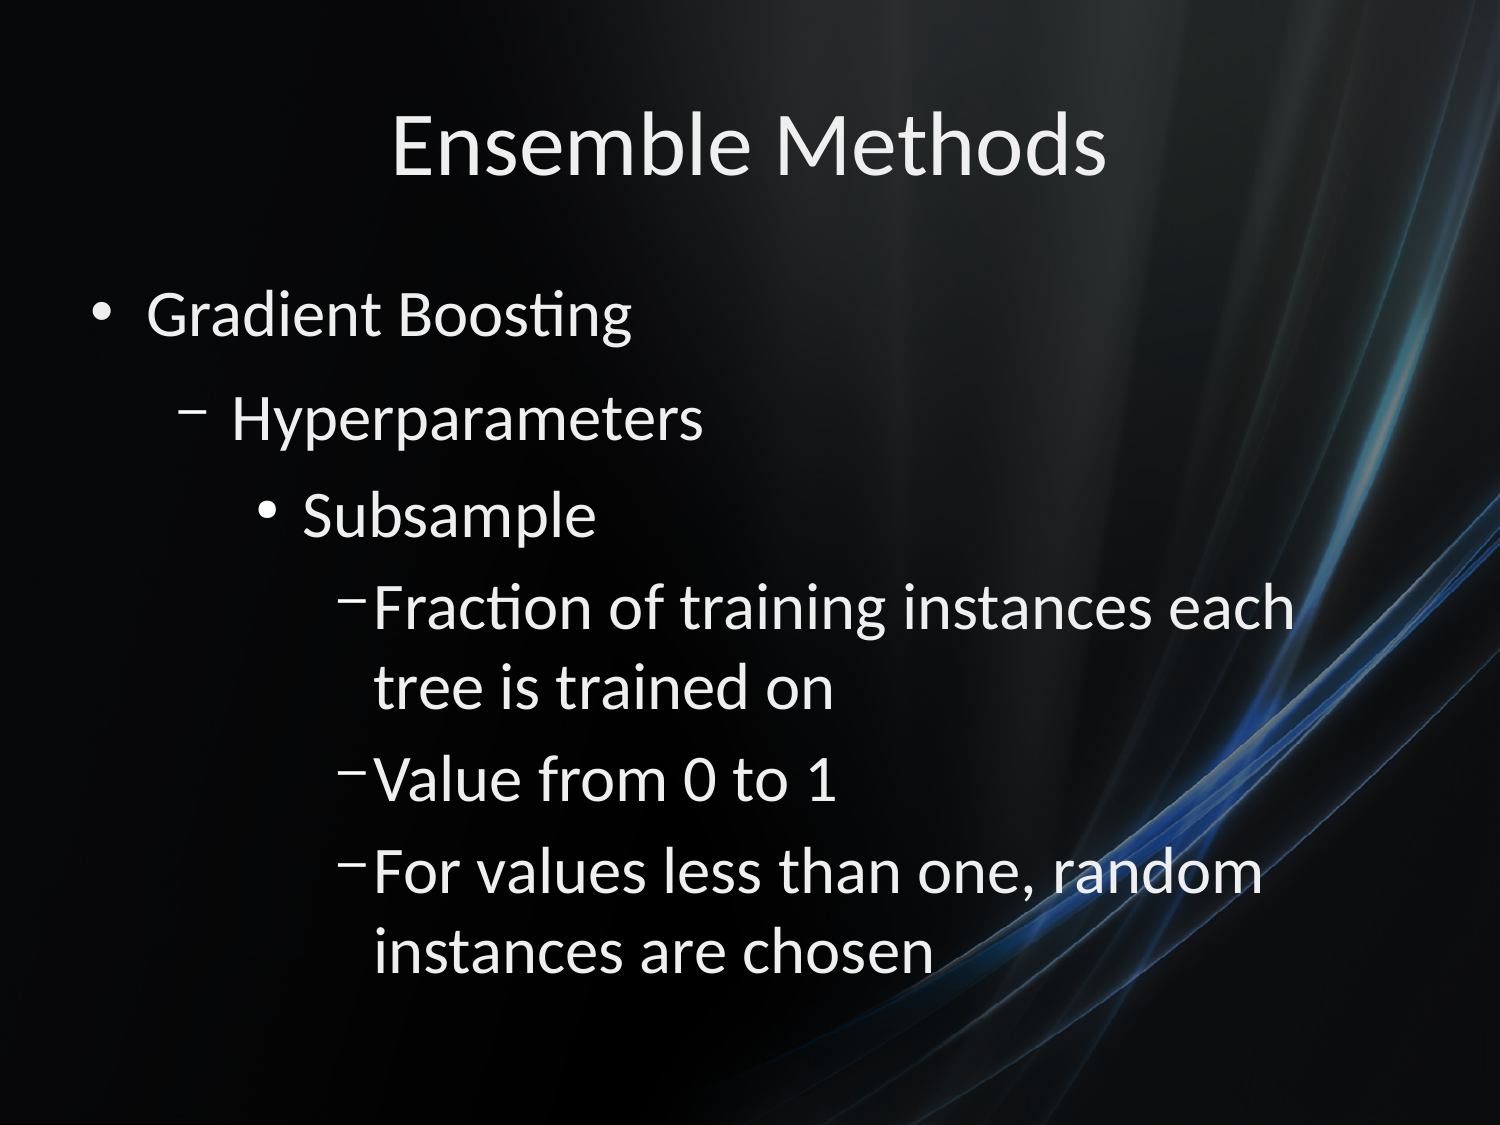

# Ensemble Methods
Gradient Boosting
Hyperparameters
Subsample
Fraction of training instances each tree is trained on
Value from 0 to 1
For values less than one, random instances are chosen